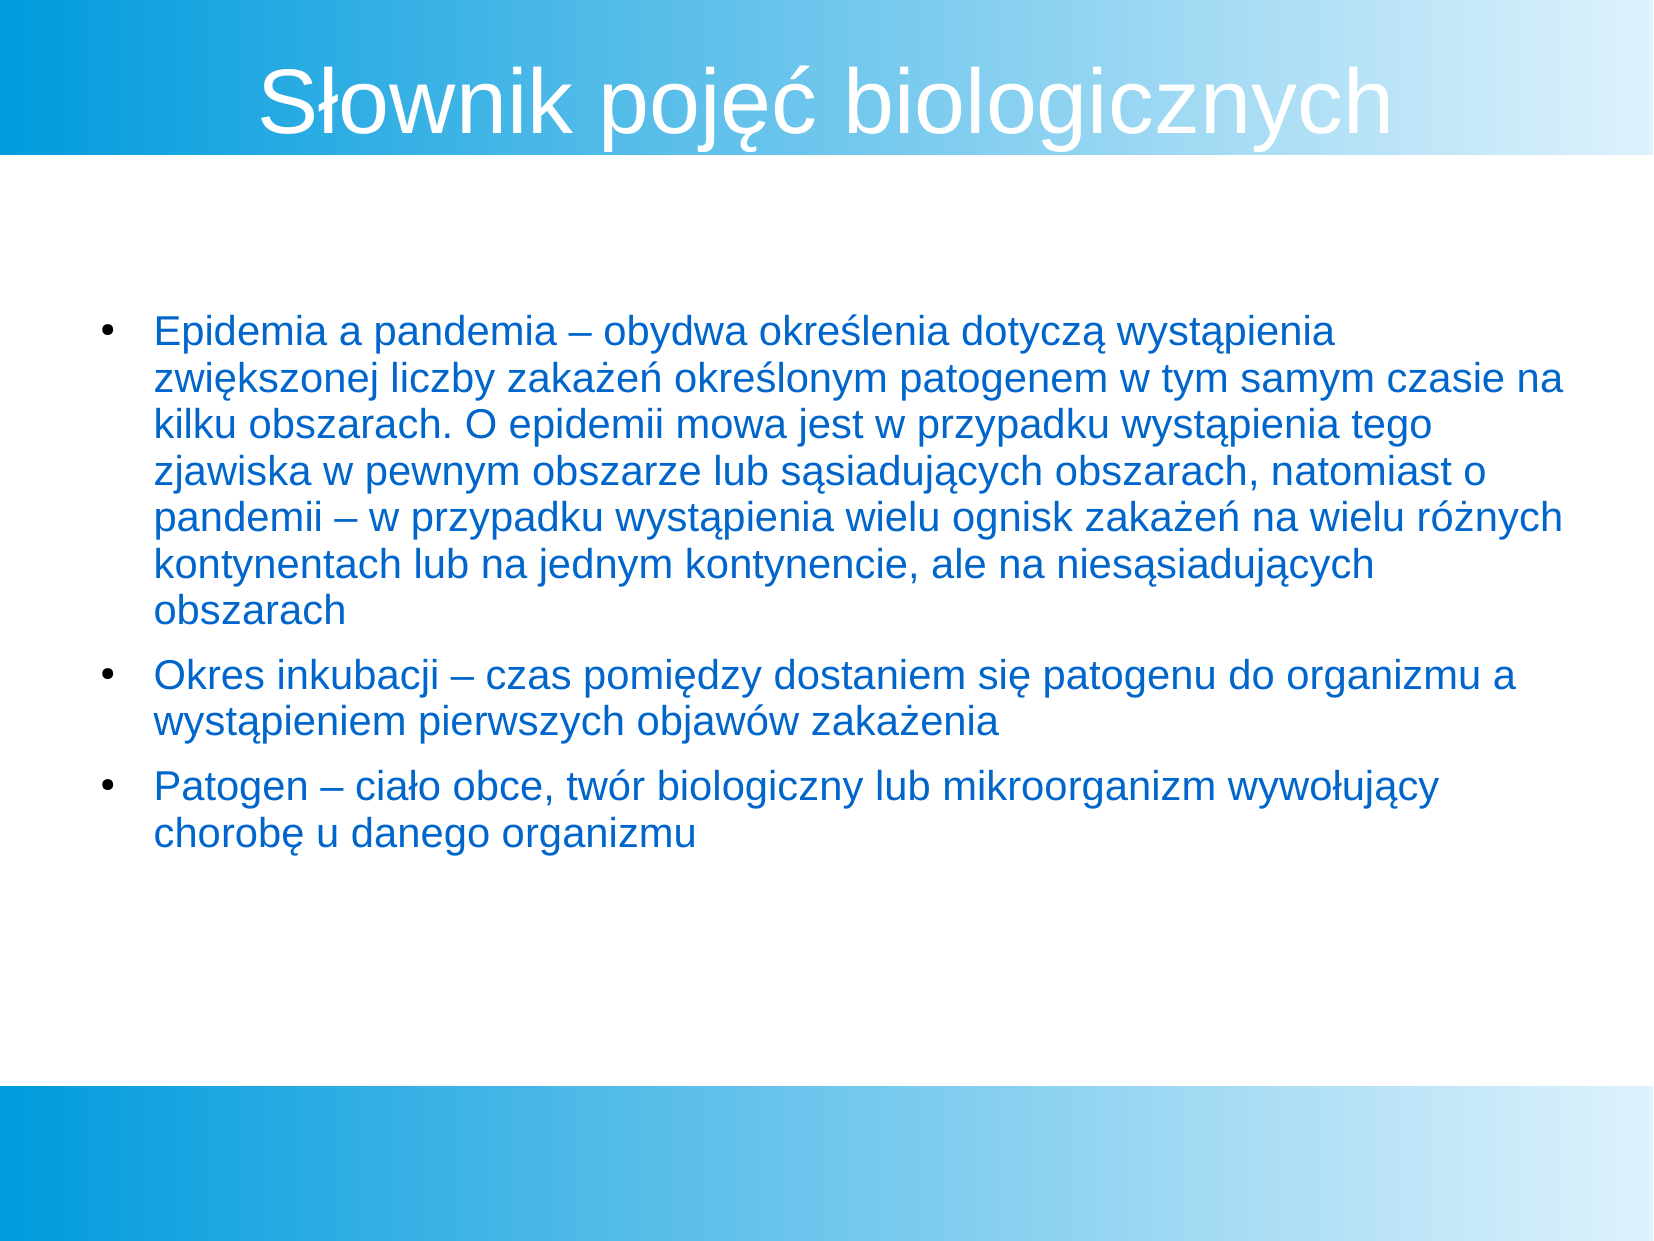

# Słownik pojęć biologicznych
Epidemia a pandemia – obydwa określenia dotyczą wystąpienia zwiększonej liczby zakażeń określonym patogenem w tym samym czasie na kilku obszarach. O epidemii mowa jest w przypadku wystąpienia tego zjawiska w pewnym obszarze lub sąsiadujących obszarach, natomiast o pandemii – w przypadku wystąpienia wielu ognisk zakażeń na wielu różnych kontynentach lub na jednym kontynencie, ale na niesąsiadujących obszarach
Okres inkubacji – czas pomiędzy dostaniem się patogenu do organizmu a wystąpieniem pierwszych objawów zakażenia
Patogen – ciało obce, twór biologiczny lub mikroorganizm wywołujący chorobę u danego organizmu